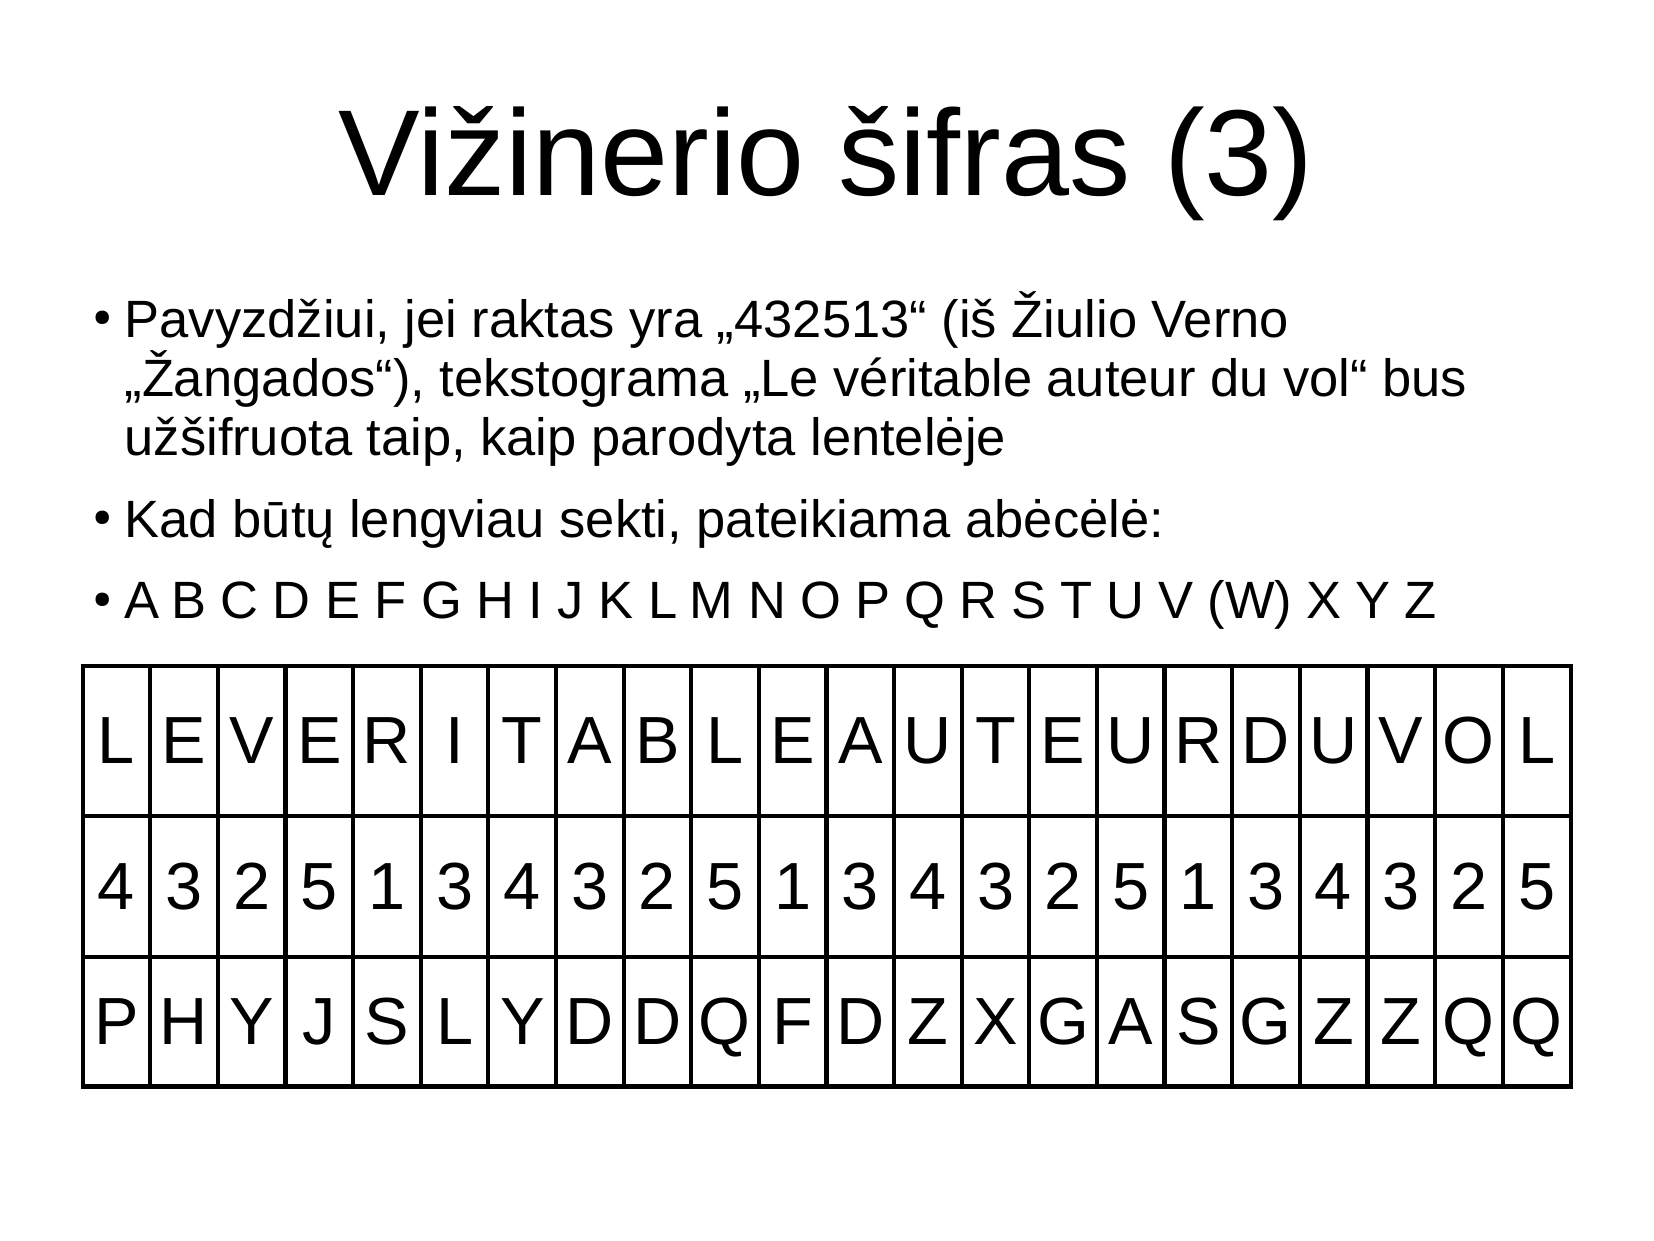

# Vižinerio šifras (3)
Pavyzdžiui, jei raktas yra „432513“ (iš Žiulio Verno „Žangados“), tekstograma „Le véritable auteur du vol“ bus užšifruota taip, kaip parodyta lentelėje
Kad būtų lengviau sekti, pateikiama abėcėlė:
A B C D E F G H I J K L M N O P Q R S T U V (W) X Y Z
| L | E | V | E | R | I | T | A | B | L | E | A | U | T | E | U | R | D | U | V | O | L |
| --- | --- | --- | --- | --- | --- | --- | --- | --- | --- | --- | --- | --- | --- | --- | --- | --- | --- | --- | --- | --- | --- |
| 4 | 3 | 2 | 5 | 1 | 3 | 4 | 3 | 2 | 5 | 1 | 3 | 4 | 3 | 2 | 5 | 1 | 3 | 4 | 3 | 2 | 5 |
| P | H | Y | J | S | L | Y | D | D | Q | F | D | Z | X | G | A | S | G | Z | Z | Q | Q |